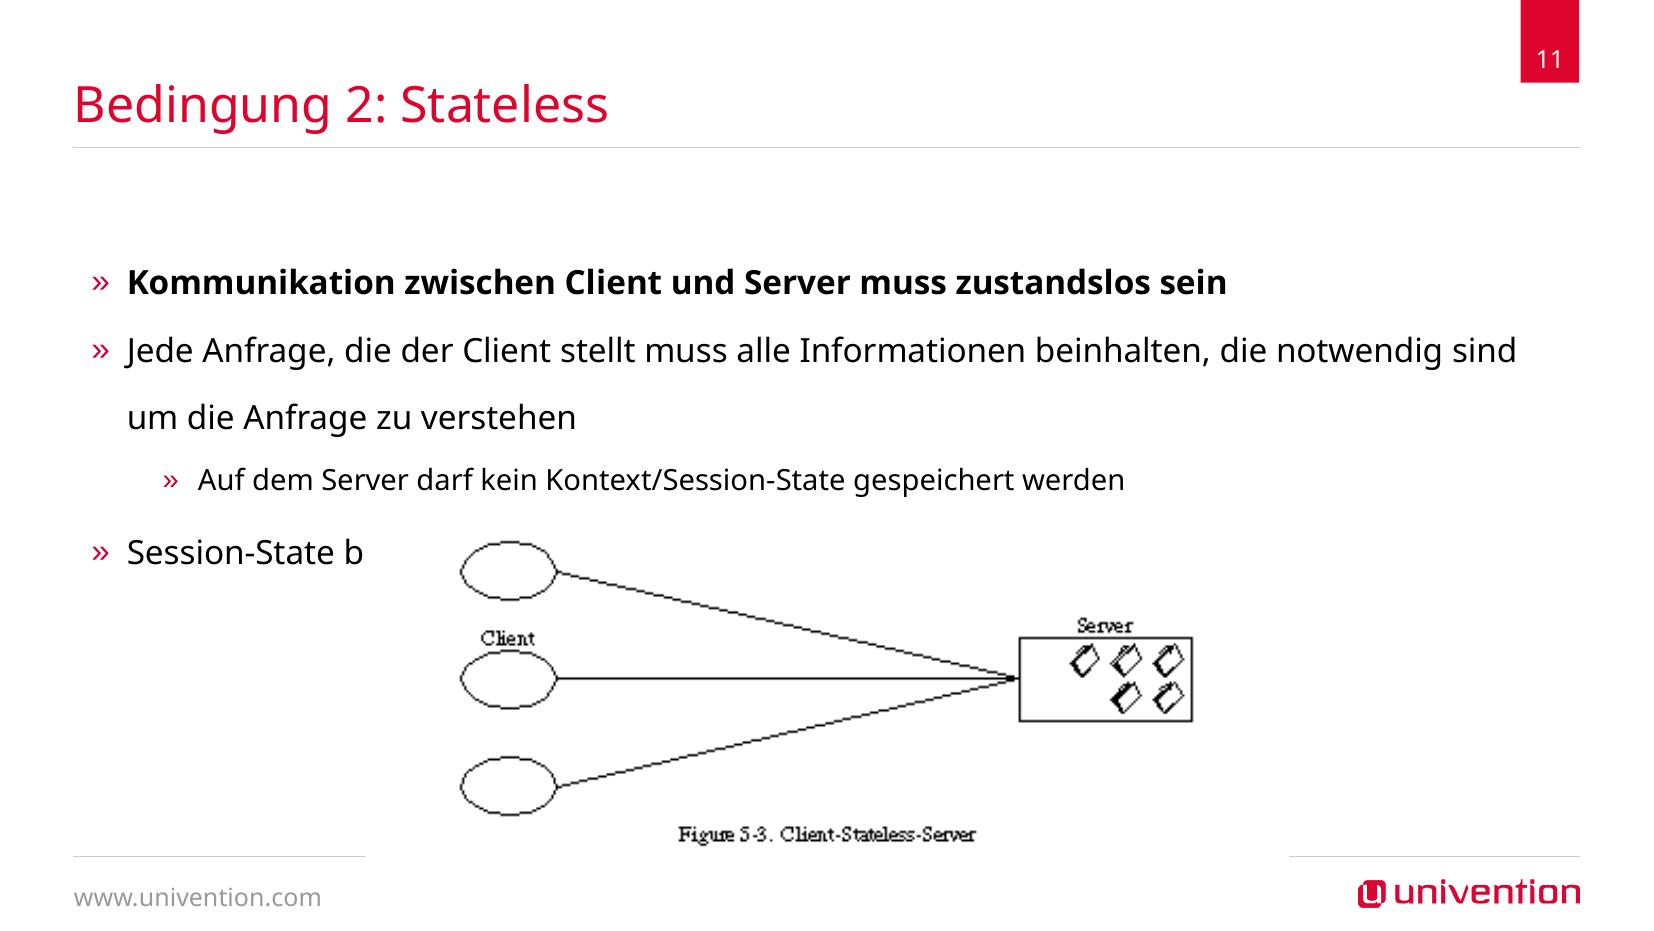

# Bedingung 2: Stateless
Kommunikation zwischen Client und Server muss zustandslos sein
Jede Anfrage, die der Client stellt muss alle Informationen beinhalten, die notwendig sind um die Anfrage zu verstehen
Auf dem Server darf kein Kontext/Session-State gespeichert werden
Session-State bleibt dadurch komplett auf dem Client